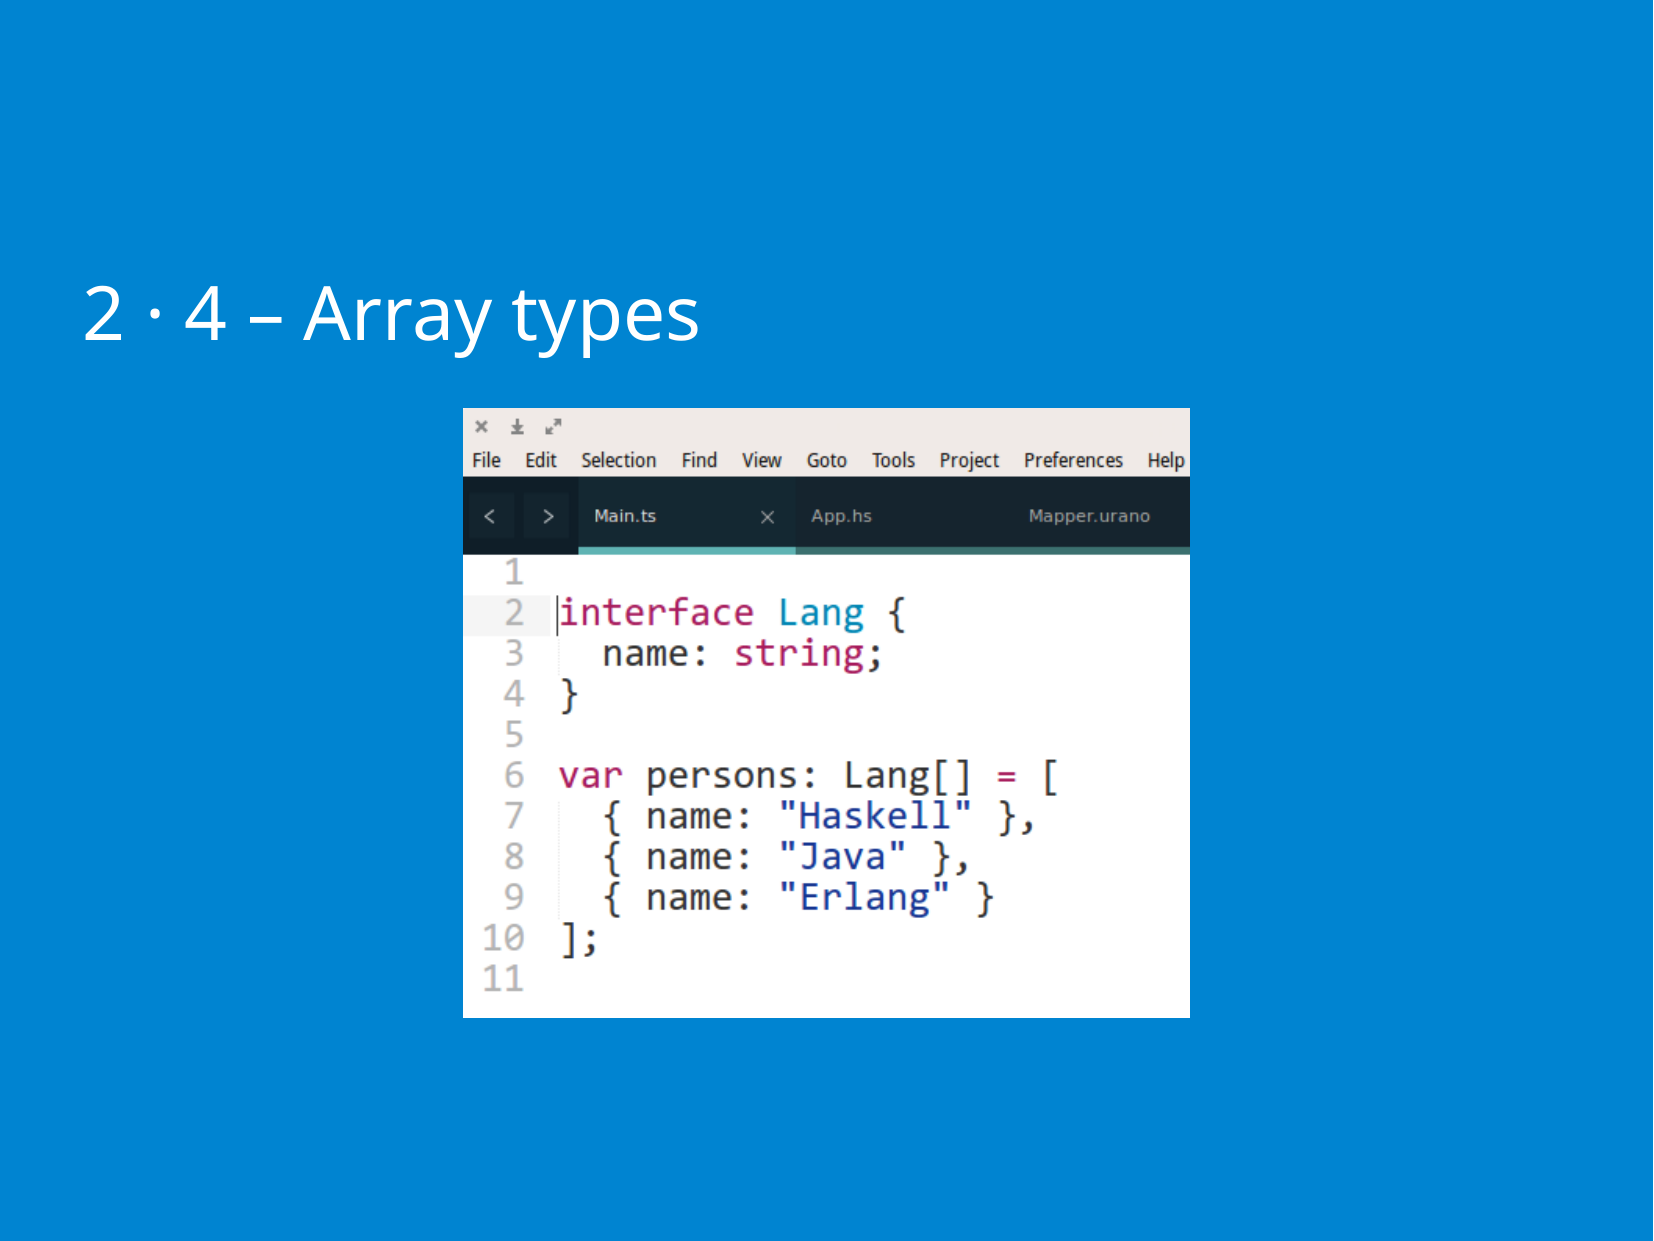

# 2 · 4 – Array types